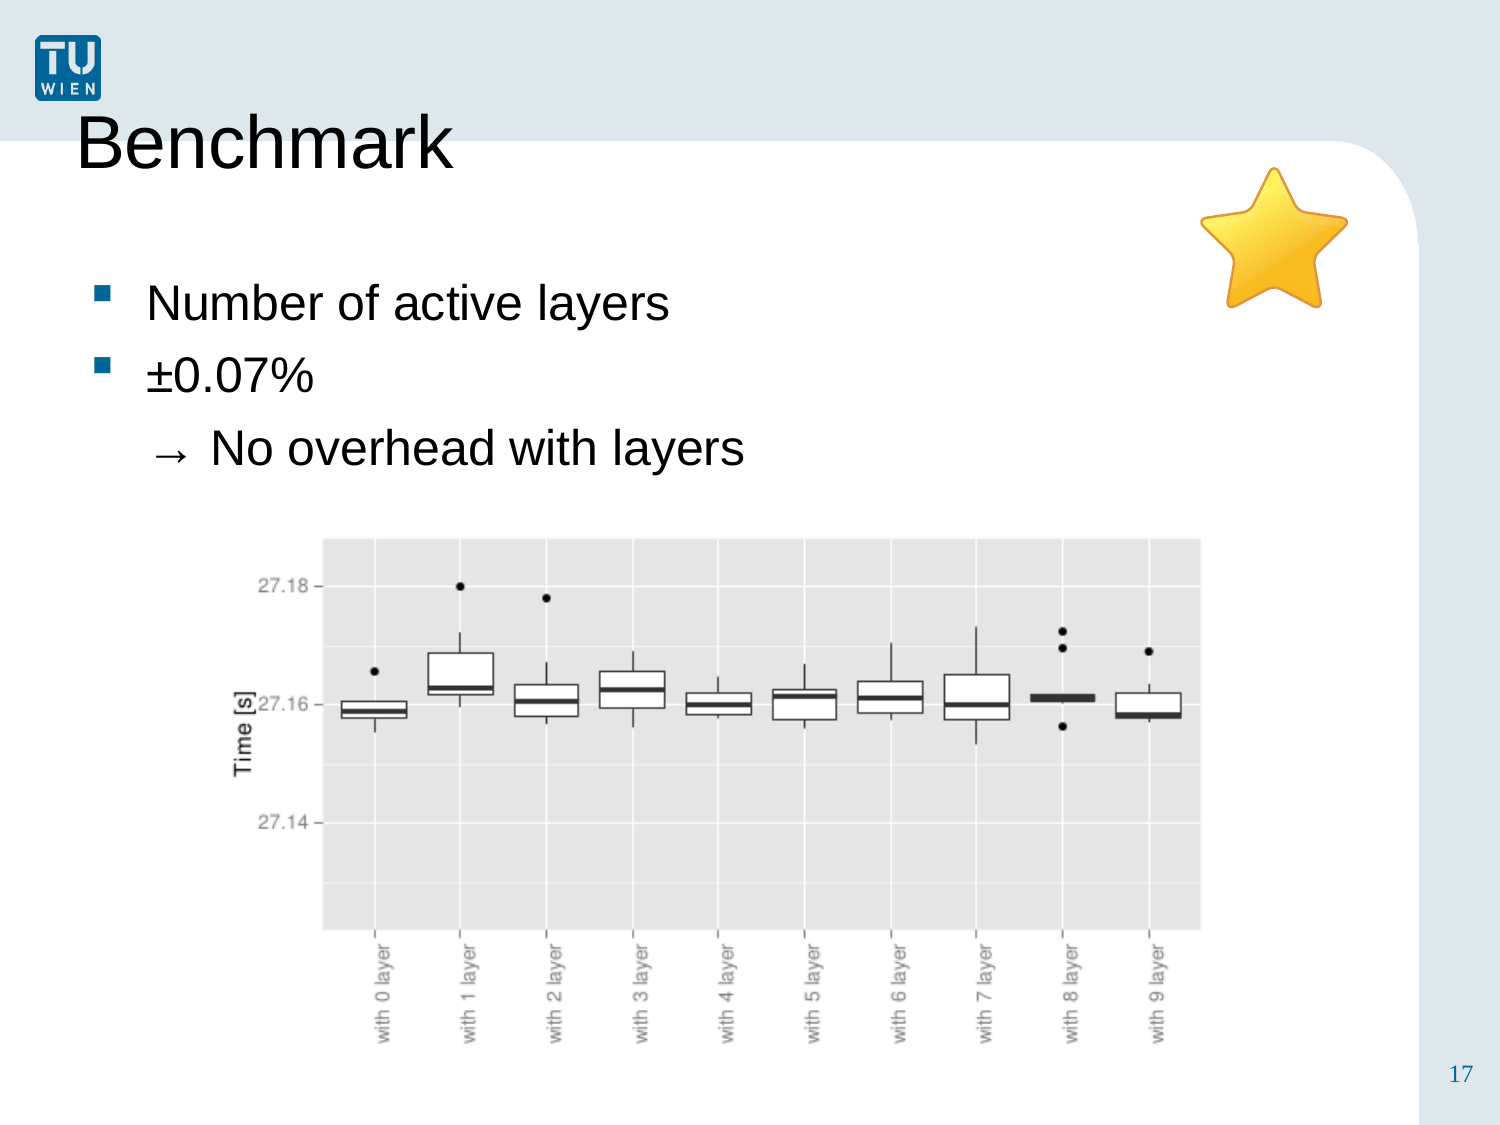

# Benchmark
Number of active layers
±0.07%
→ No overhead with layers
17